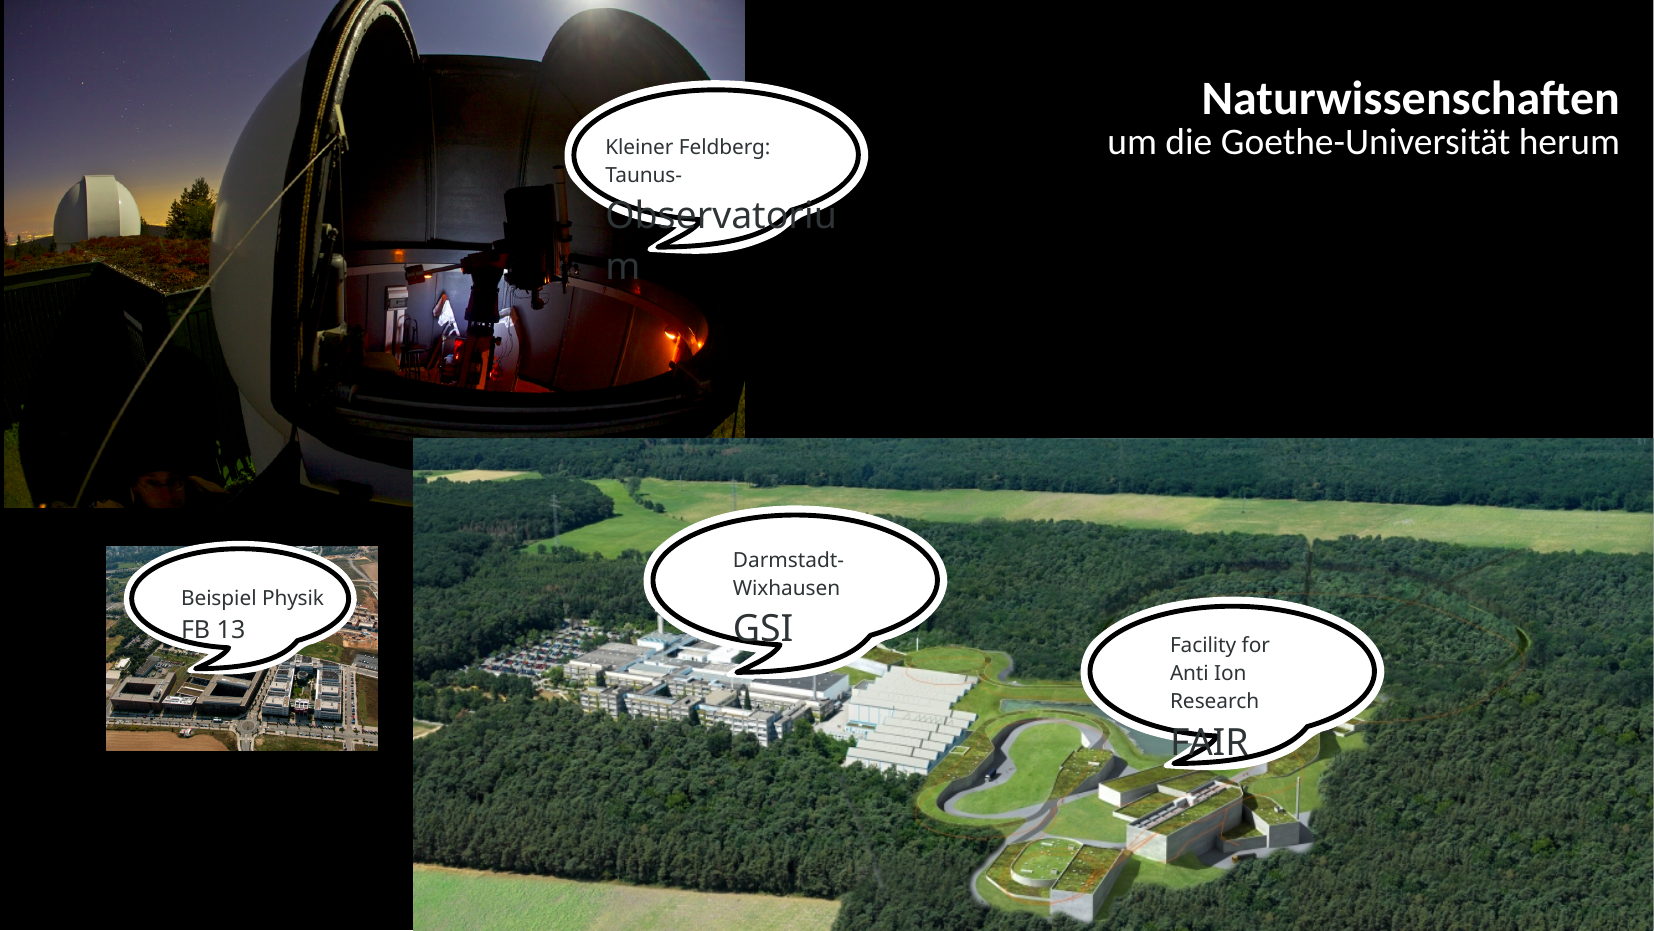

Naturwissenschaften
um die Goethe-Universität herum
Kleiner Feldberg: Taunus-
Observatorium
Darmstadt-Wixhausen
GSI
Beispiel Physik
FB 13
Facility for Anti Ion Research
FAIR